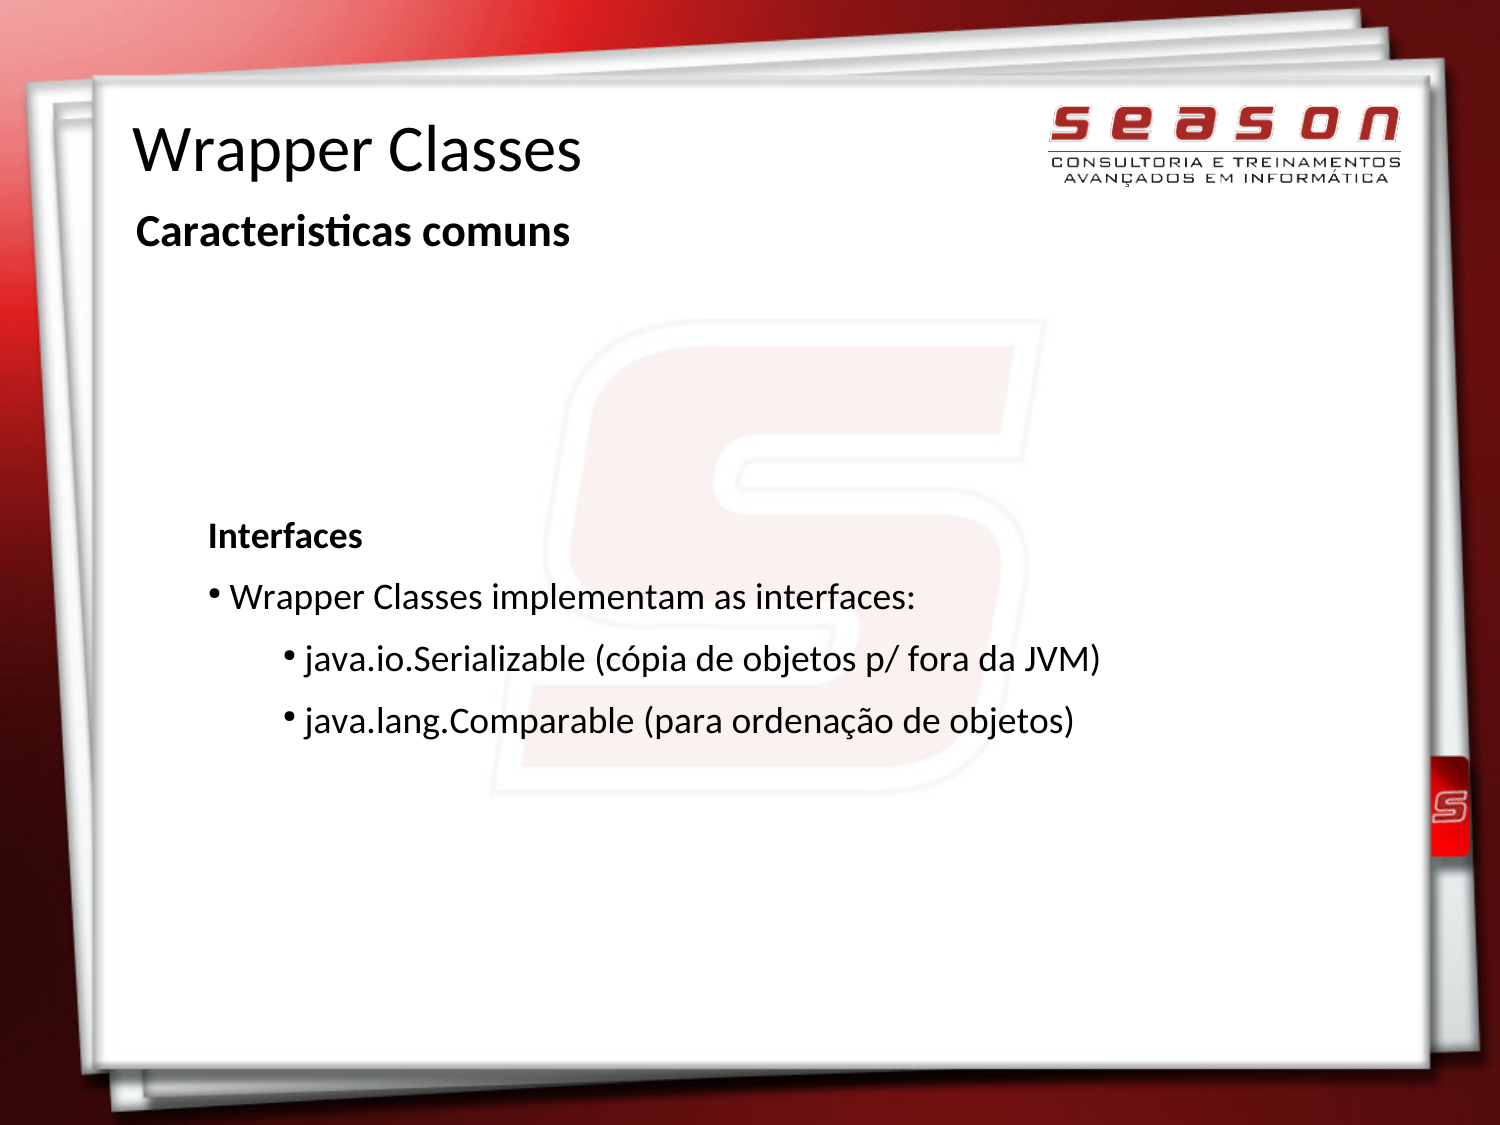

# Wrapper Classes
Caracteristicas comuns
Interfaces
 Wrapper Classes implementam as interfaces:
 java.io.Serializable (cópia de objetos p/ fora da JVM)
 java.lang.Comparable (para ordenação de objetos)